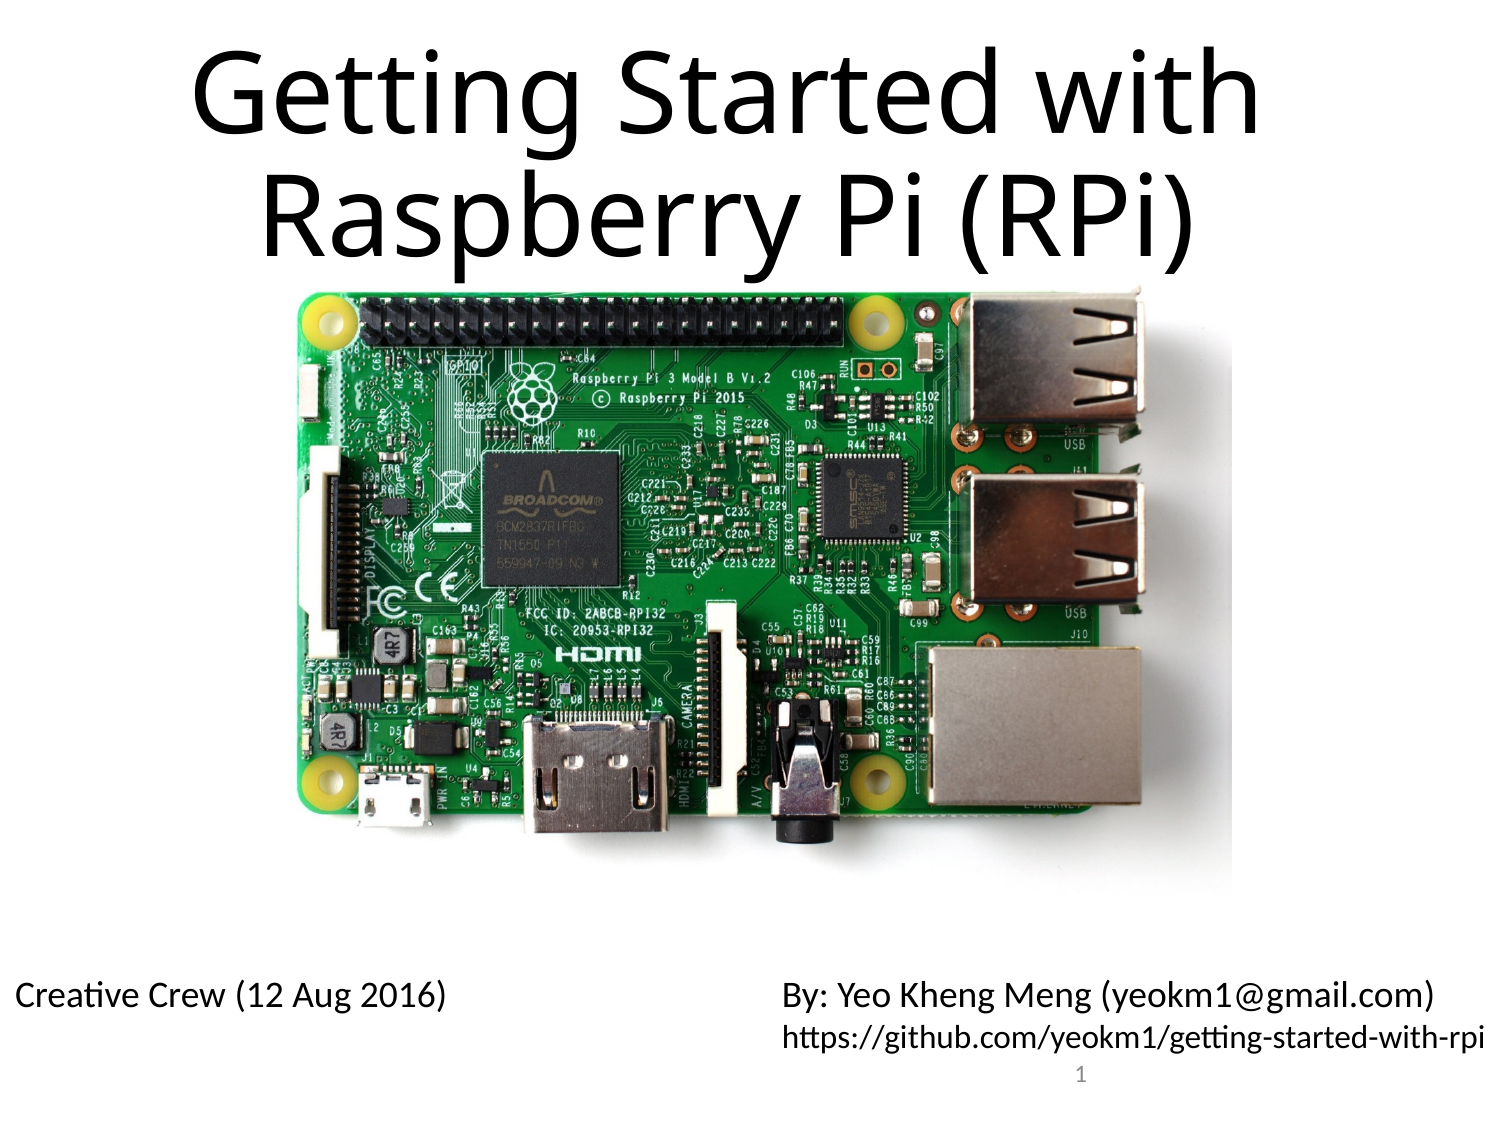

# Getting Started with Raspberry Pi (RPi)
Creative Crew (12 Aug 2016)
By: Yeo Kheng Meng (yeokm1@gmail.com)
https://github.com/yeokm1/getting-started-with-rpi
1